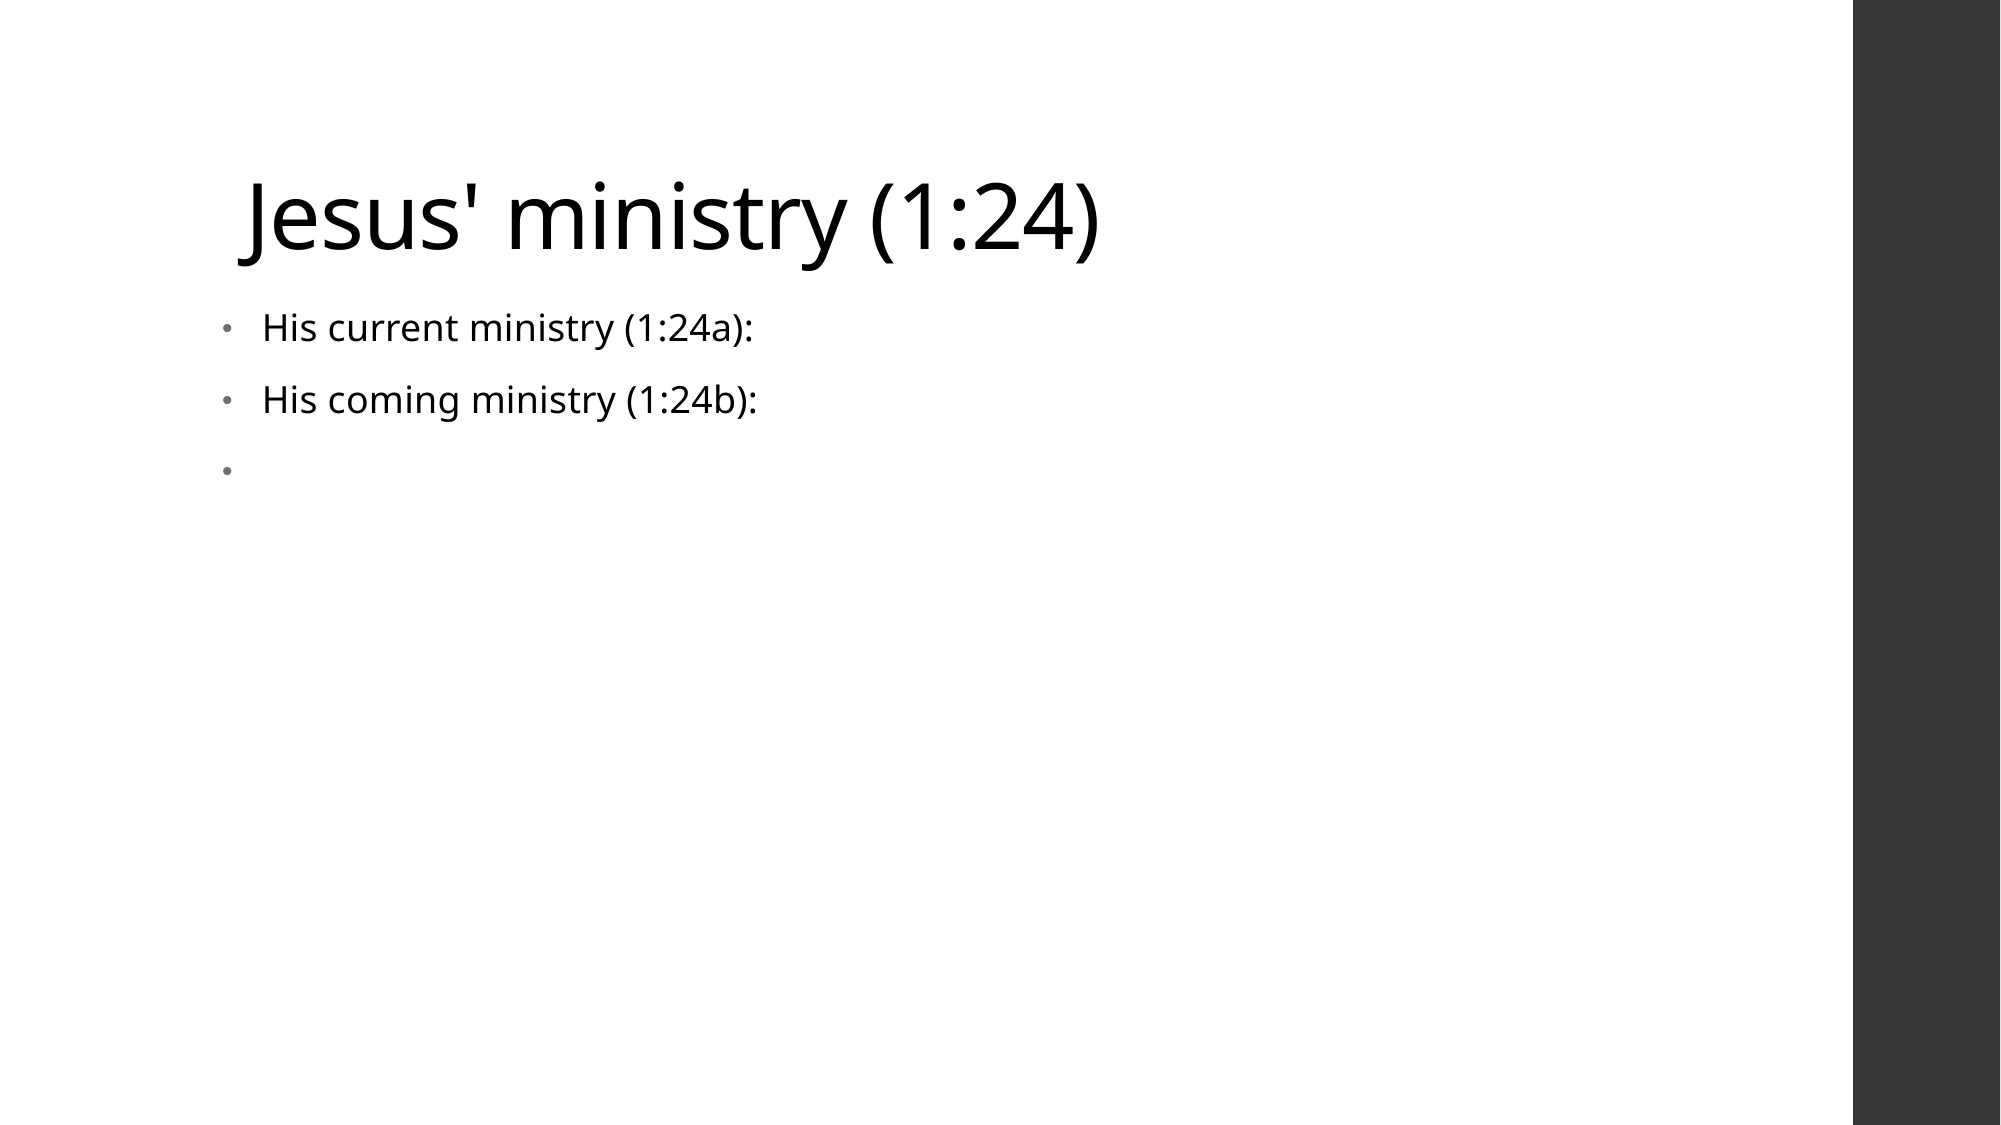

# Jesus' ministry (1:24)
 His current ministry (1:24a):
 His coming ministry (1:24b):